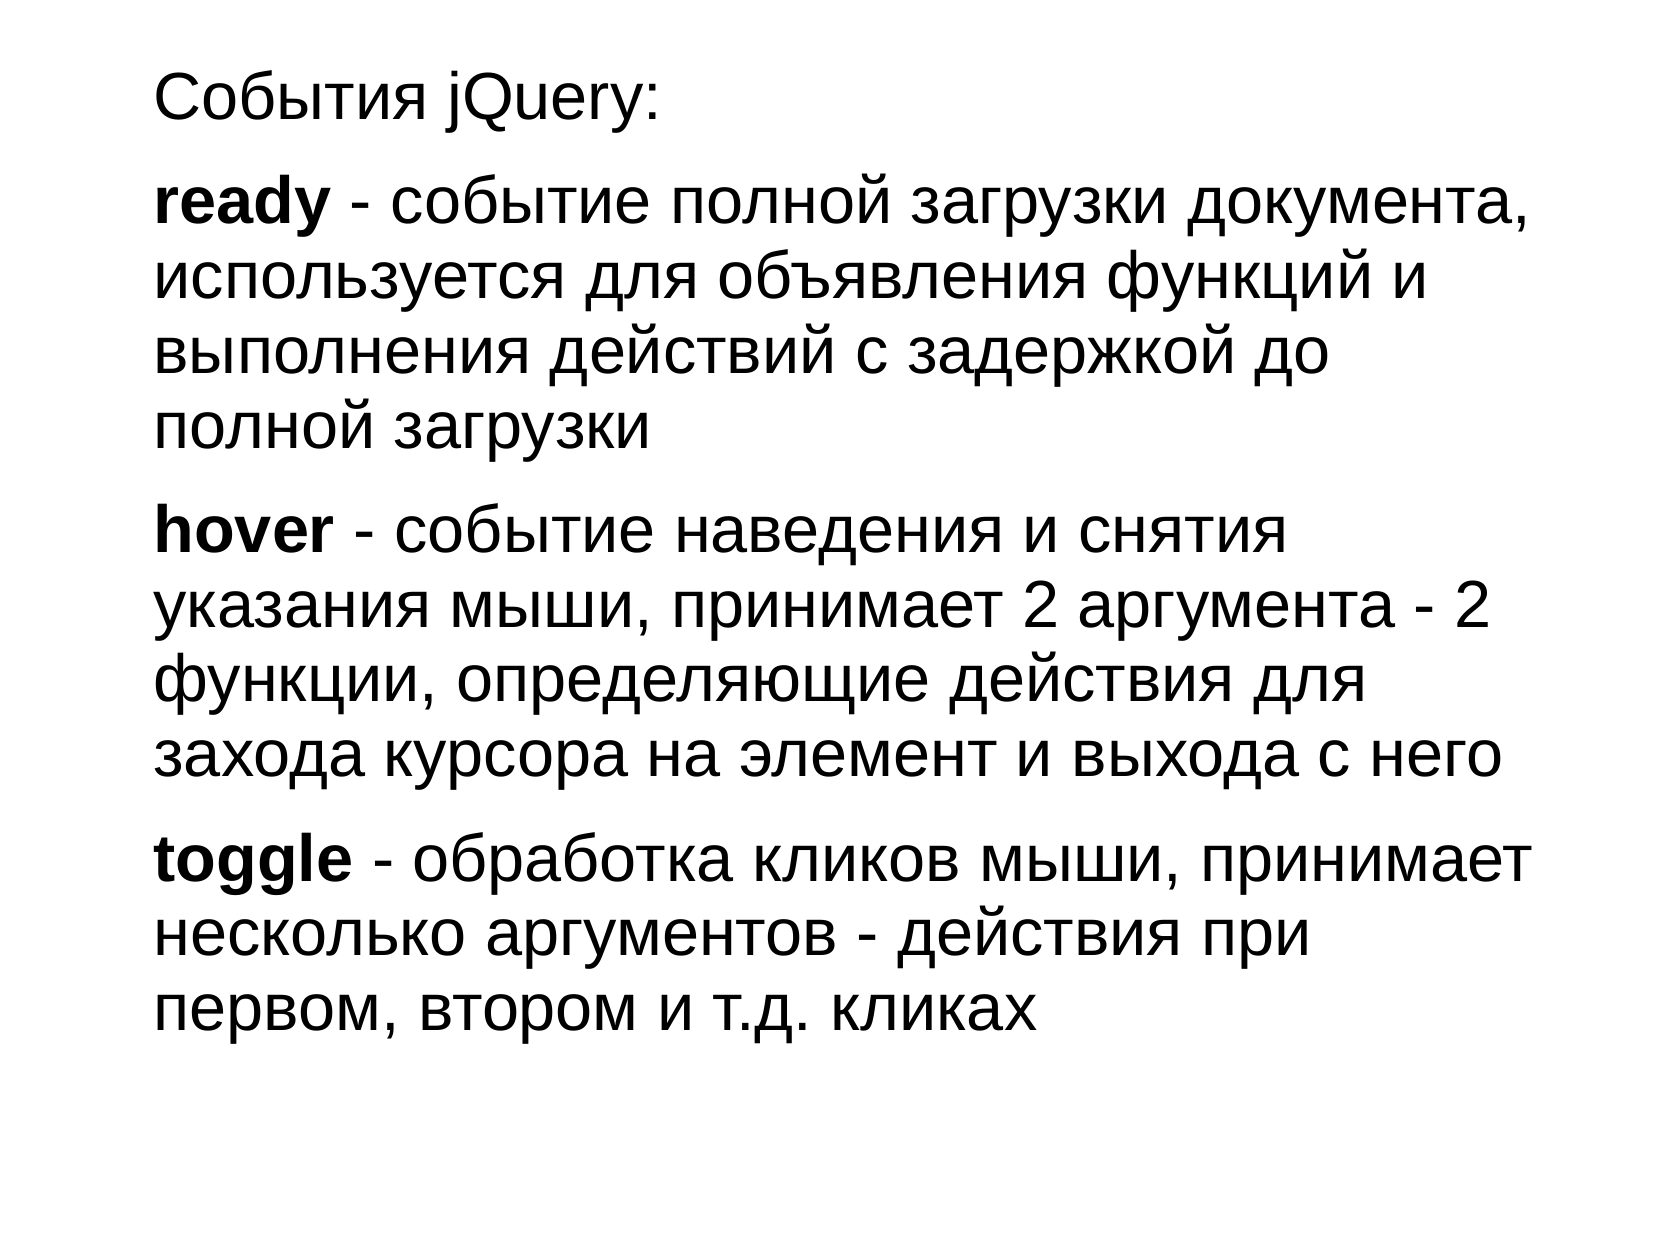

# События jQuery:
ready - событие полной загрузки документа, используется для объявления функций и выполнения действий с задержкой до полной загрузки
hover - событие наведения и снятия указания мыши, принимает 2 аргумента - 2 функции, определяющие действия для захода курсора на элемент и выхода с него
toggle - обработка кликов мыши, принимает несколько аргументов - действия при первом, втором и т.д. кликах